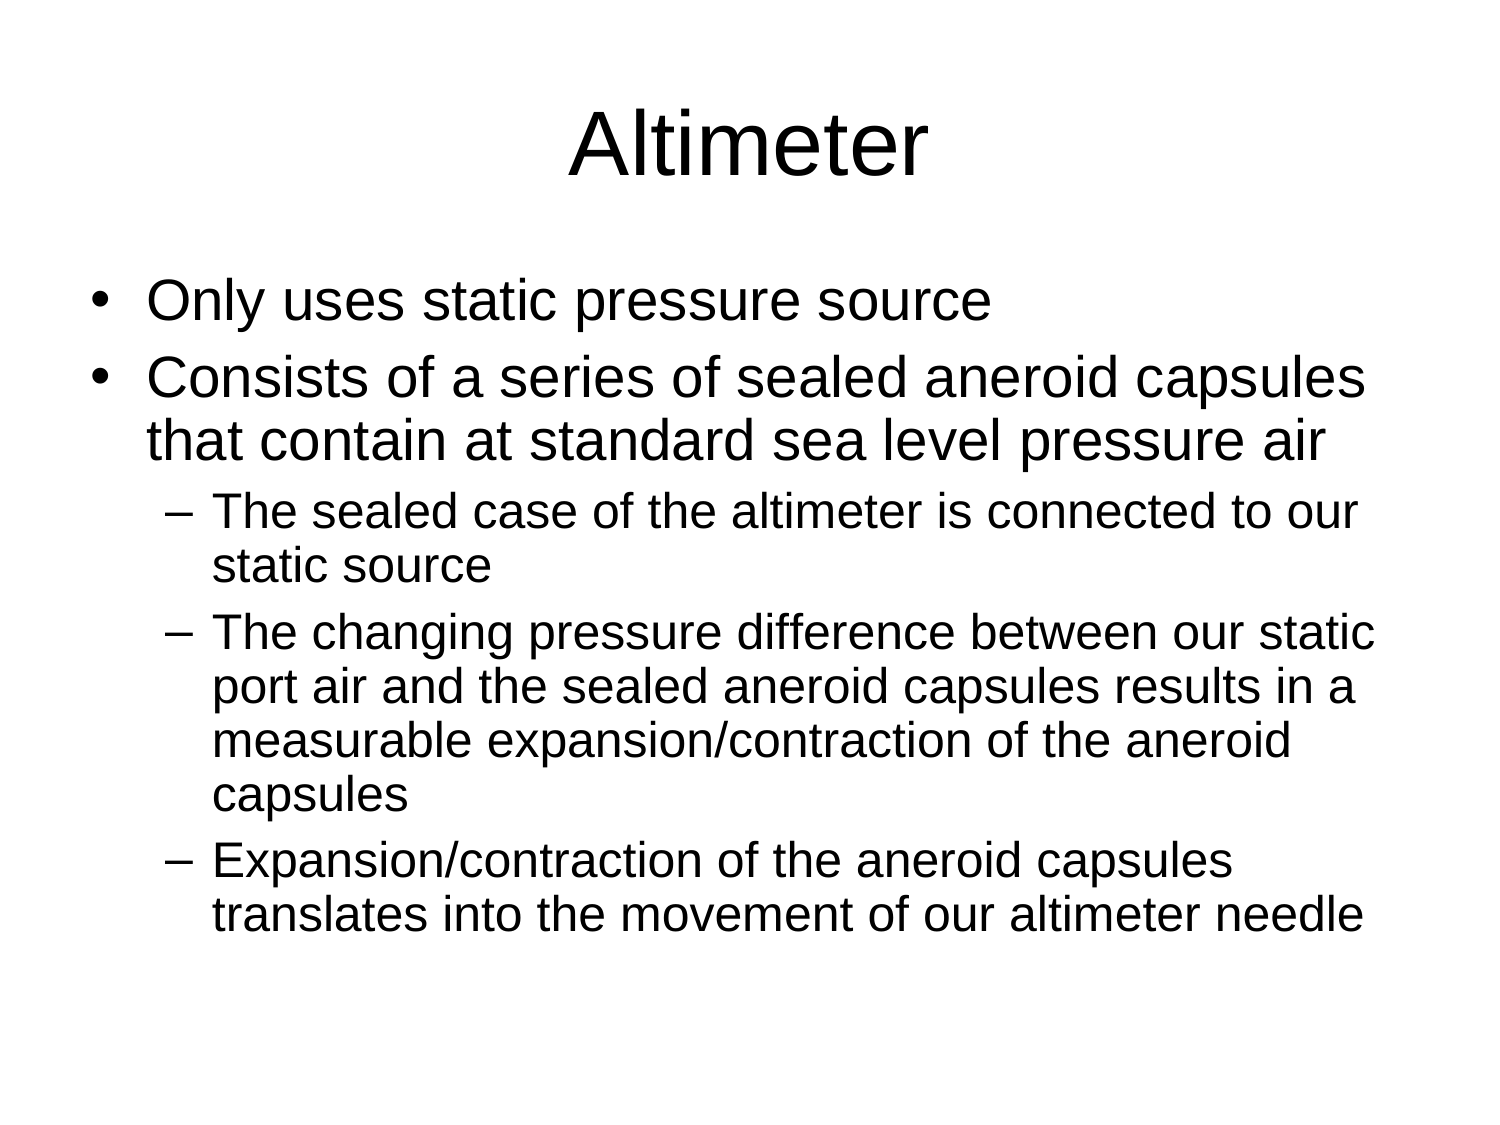

# Altimeter
Only uses static pressure source
Consists of a series of sealed aneroid capsules that contain at standard sea level pressure air
The sealed case of the altimeter is connected to our static source
The changing pressure difference between our static port air and the sealed aneroid capsules results in a measurable expansion/contraction of the aneroid capsules
Expansion/contraction of the aneroid capsules translates into the movement of our altimeter needle